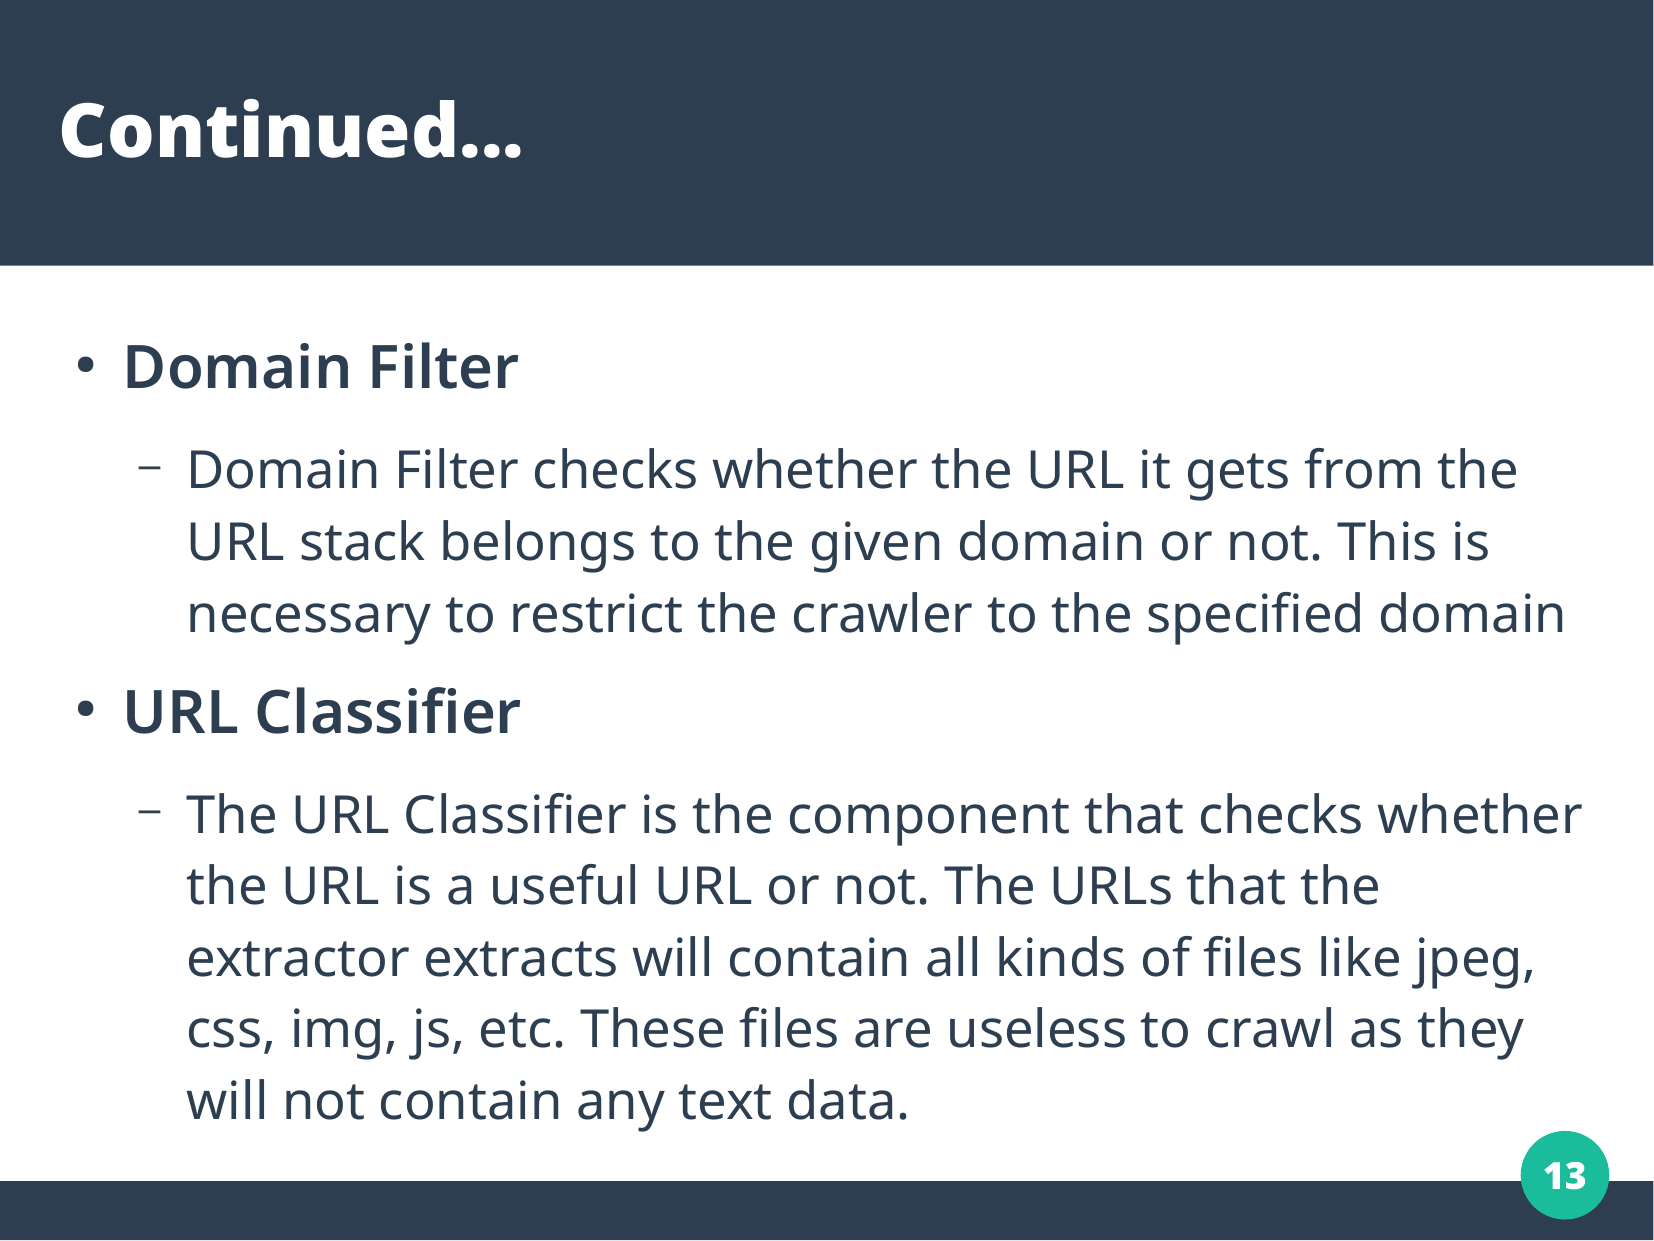

# Continued...
Domain Filter
Domain Filter checks whether the URL it gets from the URL stack belongs to the given domain or not. This is necessary to restrict the crawler to the specified domain
URL Classifier
The URL Classifier is the component that checks whether the URL is a useful URL or not. The URLs that the extractor extracts will contain all kinds of files like jpeg, css, img, js, etc. These files are useless to crawl as they will not contain any text data.
13